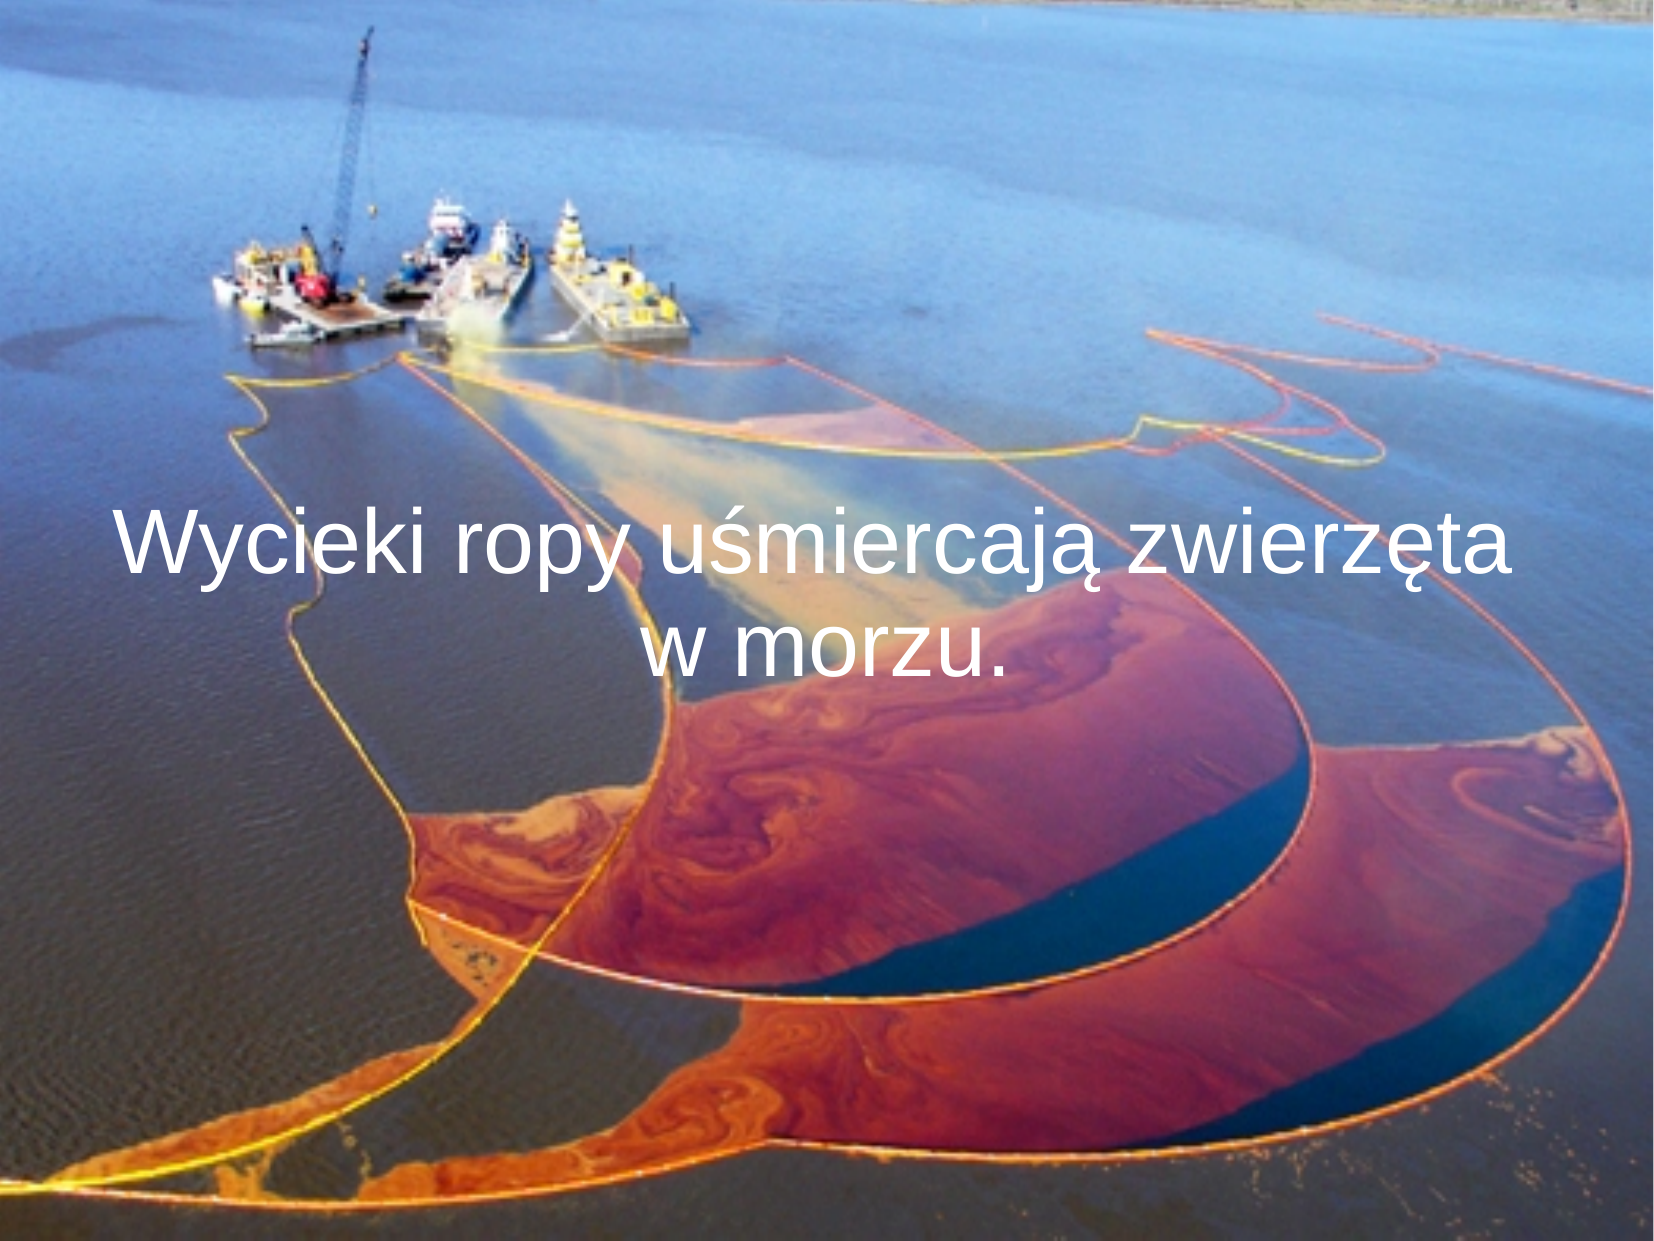

# Wycieki ropy uśmiercają zwierzęta w morzu.